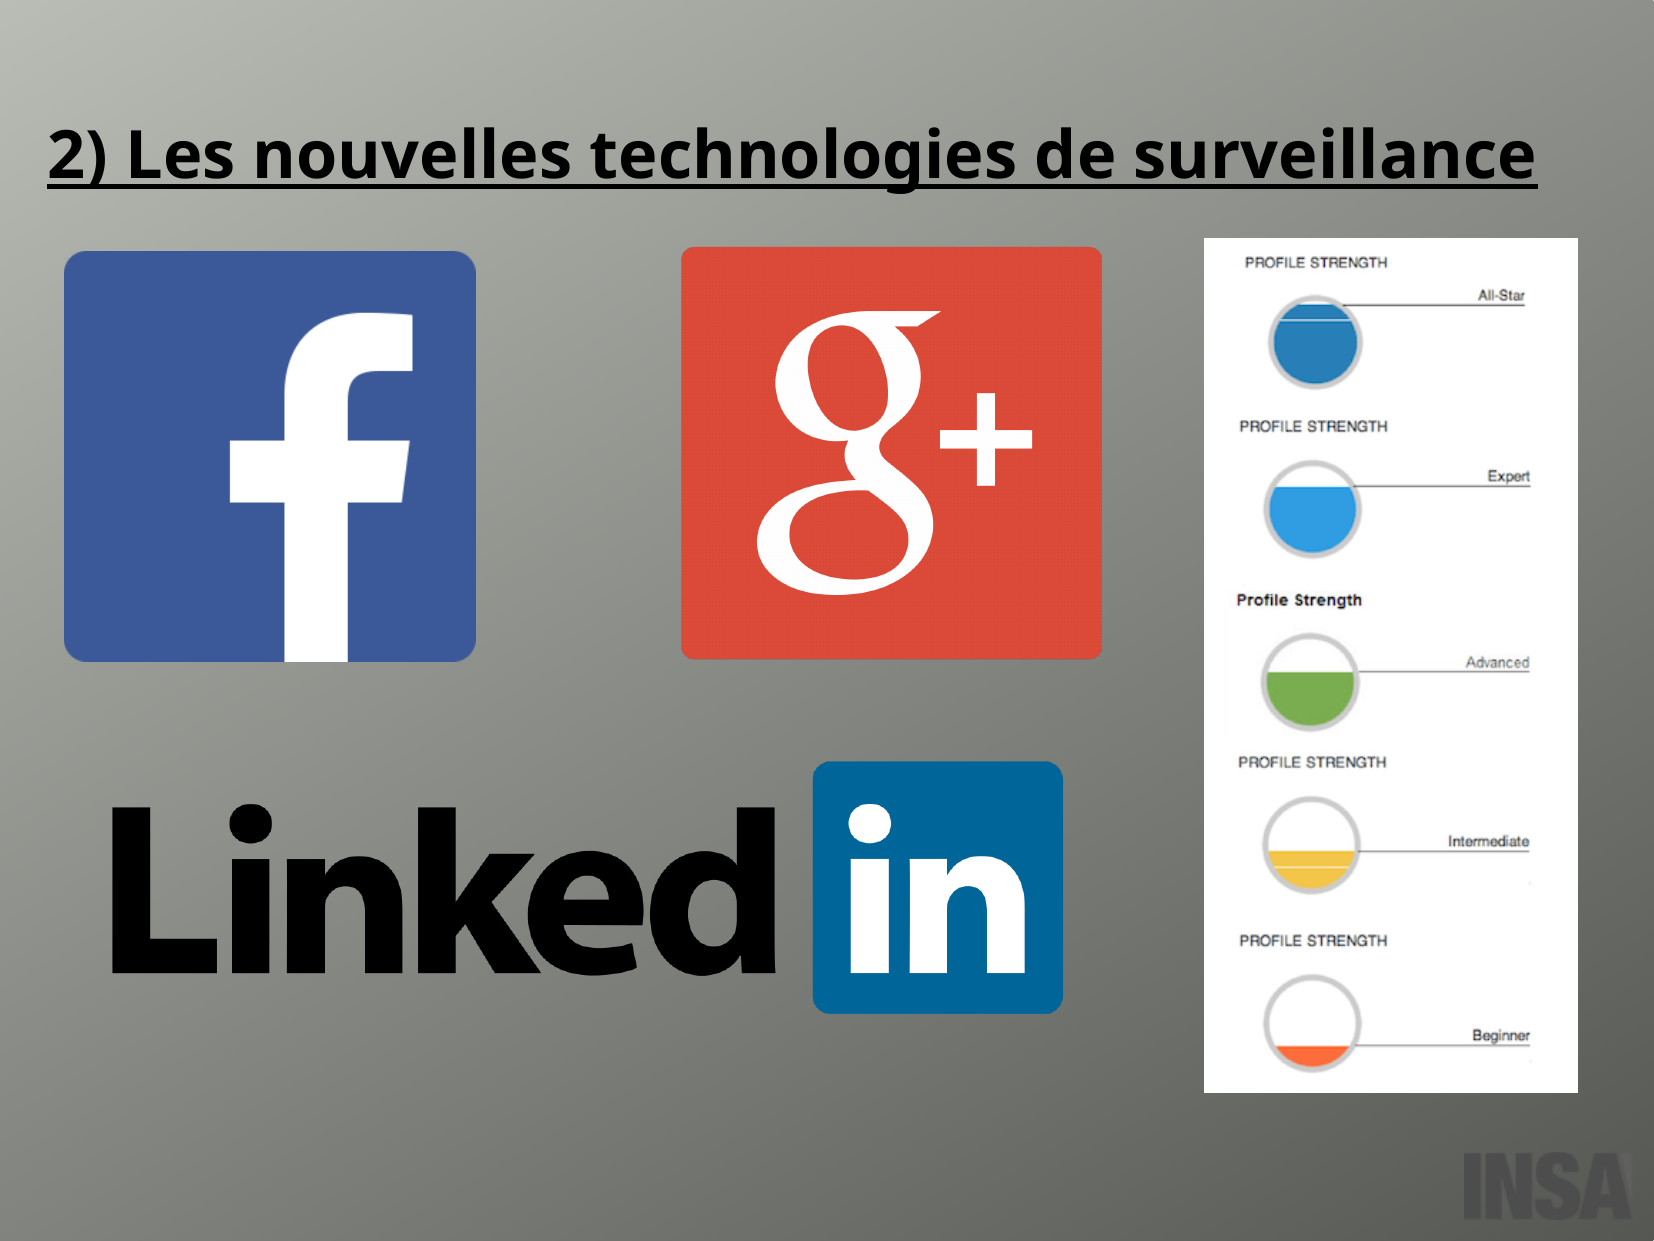

# 2) Les nouvelles technologies de surveillance